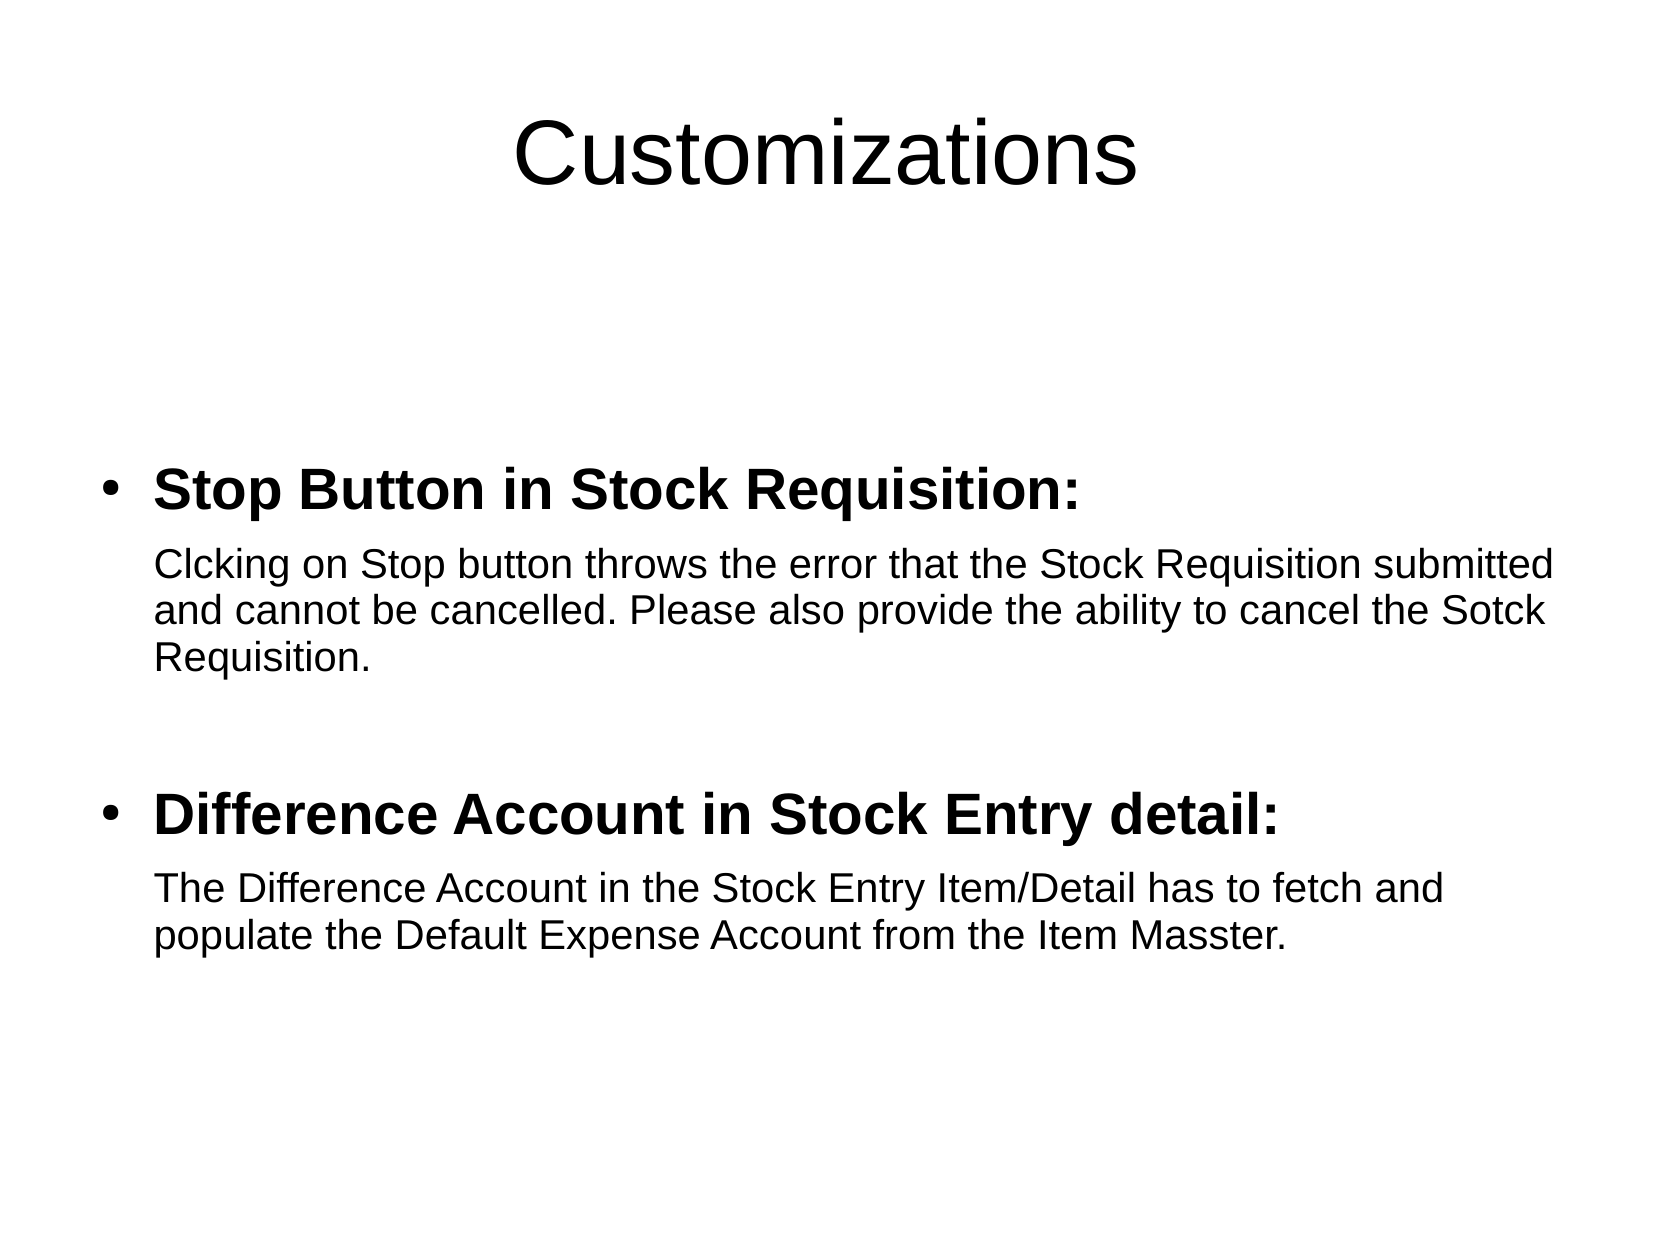

# Customizations
Stop Button in Stock Requisition:
Clcking on Stop button throws the error that the Stock Requisition submitted and cannot be cancelled. Please also provide the ability to cancel the Sotck Requisition.
Difference Account in Stock Entry detail:
The Difference Account in the Stock Entry Item/Detail has to fetch and populate the Default Expense Account from the Item Masster.